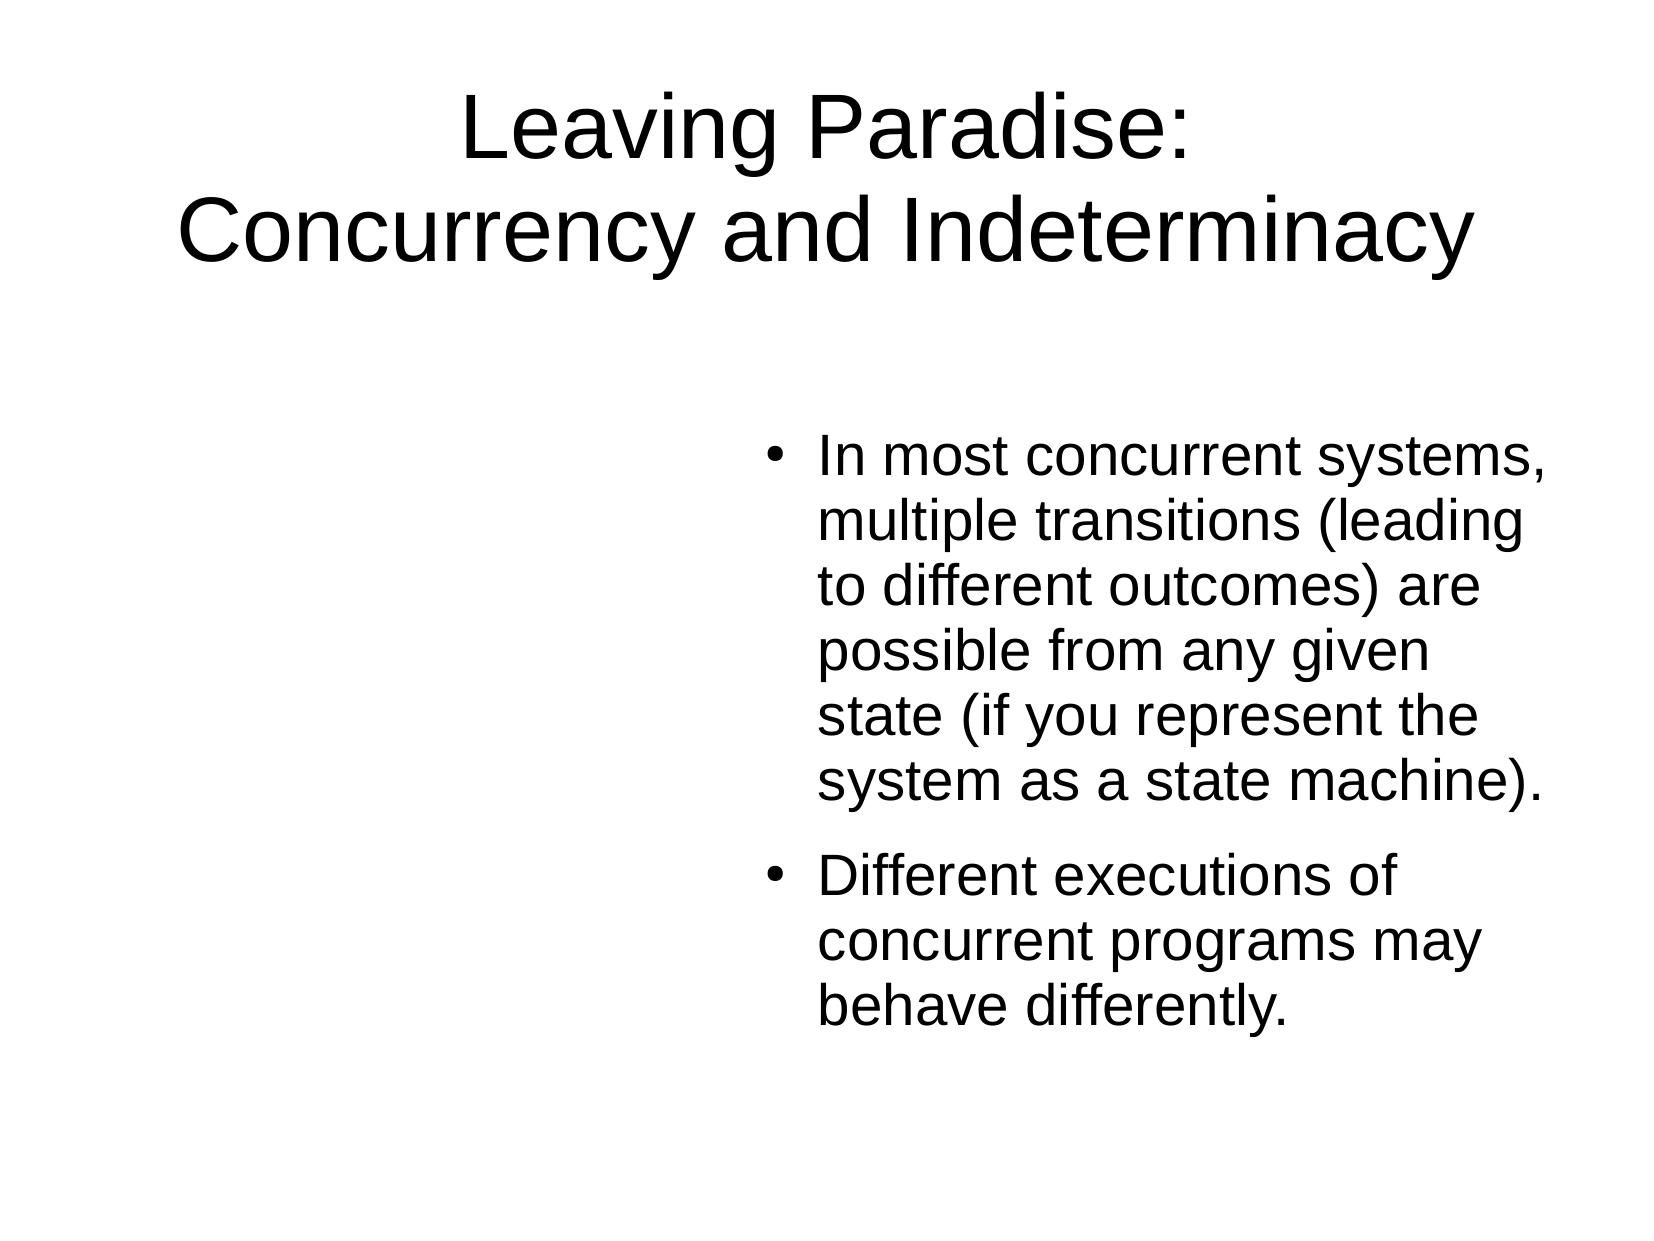

# Leaving Paradise: Concurrency and Indeterminacy
In most concurrent systems, multiple transitions (leading to different outcomes) are possible from any given state (if you represent the system as a state machine).
Different executions of concurrent programs may behave differently.